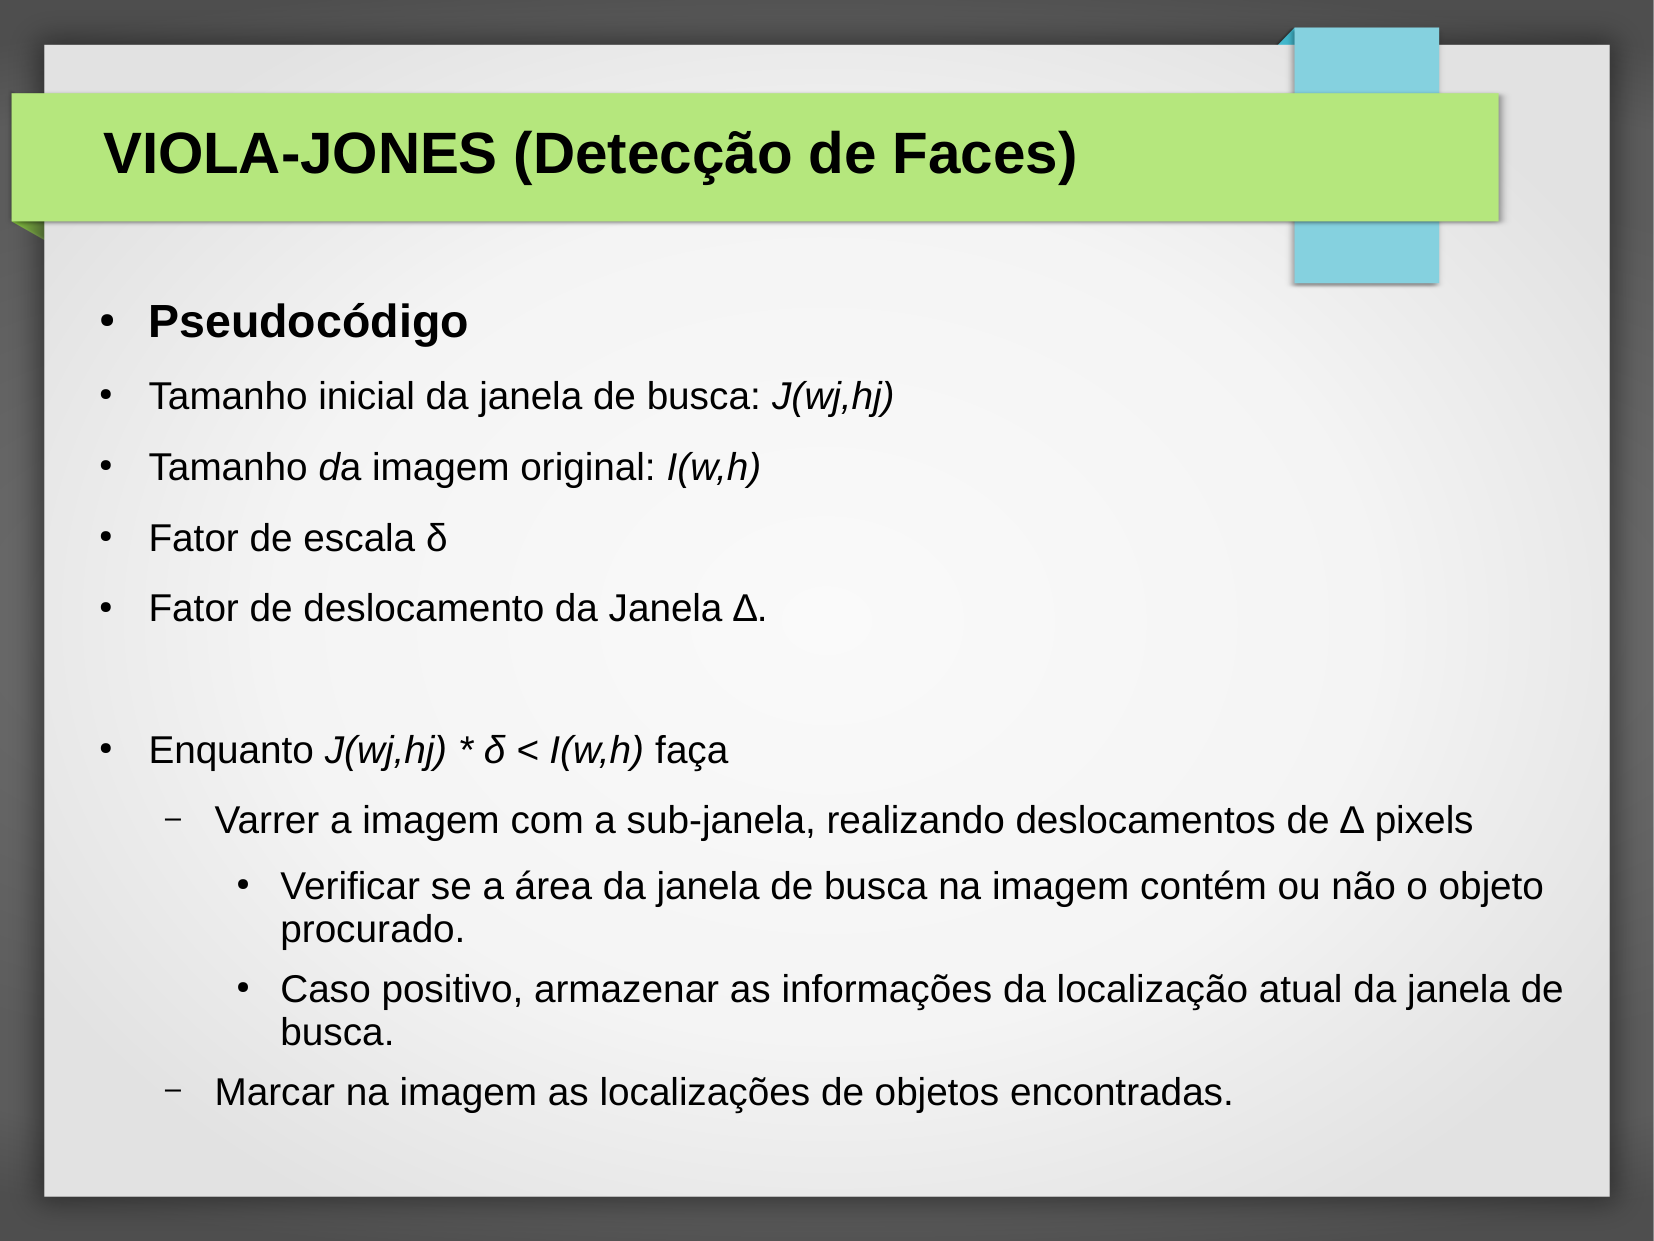

# VIOLA-JONES (Detecção de Faces)
Pseudocódigo
Tamanho inicial da janela de busca: J(wj,hj)
Tamanho da imagem original: I(w,h)
Fator de escala δ
Fator de deslocamento da Janela ∆.
Enquanto J(wj,hj) * δ < I(w,h) faça
Varrer a imagem com a sub-janela, realizando deslocamentos de ∆ pixels
Verificar se a área da janela de busca na imagem contém ou não o objeto procurado.
Caso positivo, armazenar as informações da localização atual da janela de busca.
Marcar na imagem as localizações de objetos encontradas.